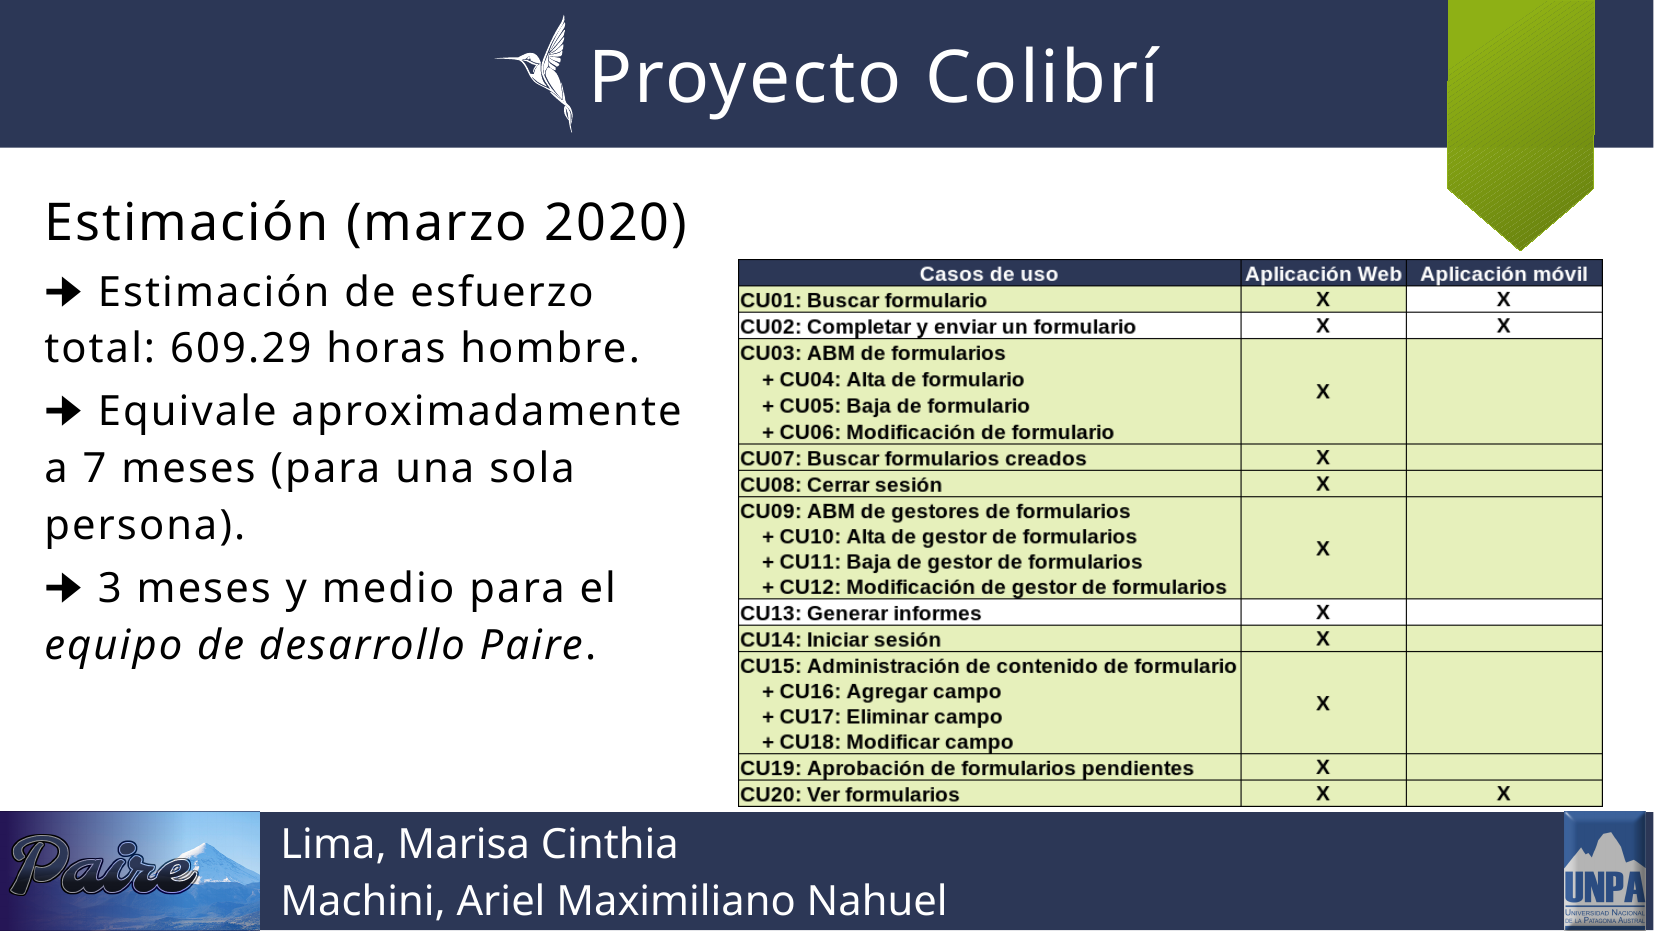

Proyecto Colibrí
Estimación (marzo 2020)
🠊 Estimación de esfuerzo total: 609.29 horas hombre.
🠊 Equivale aproximadamente a 7 meses (para una sola persona).
🠊 3 meses y medio para el equipo de desarrollo Paire.
Lima, Marisa Cinthia
Machini, Ariel Maximiliano Nahuel